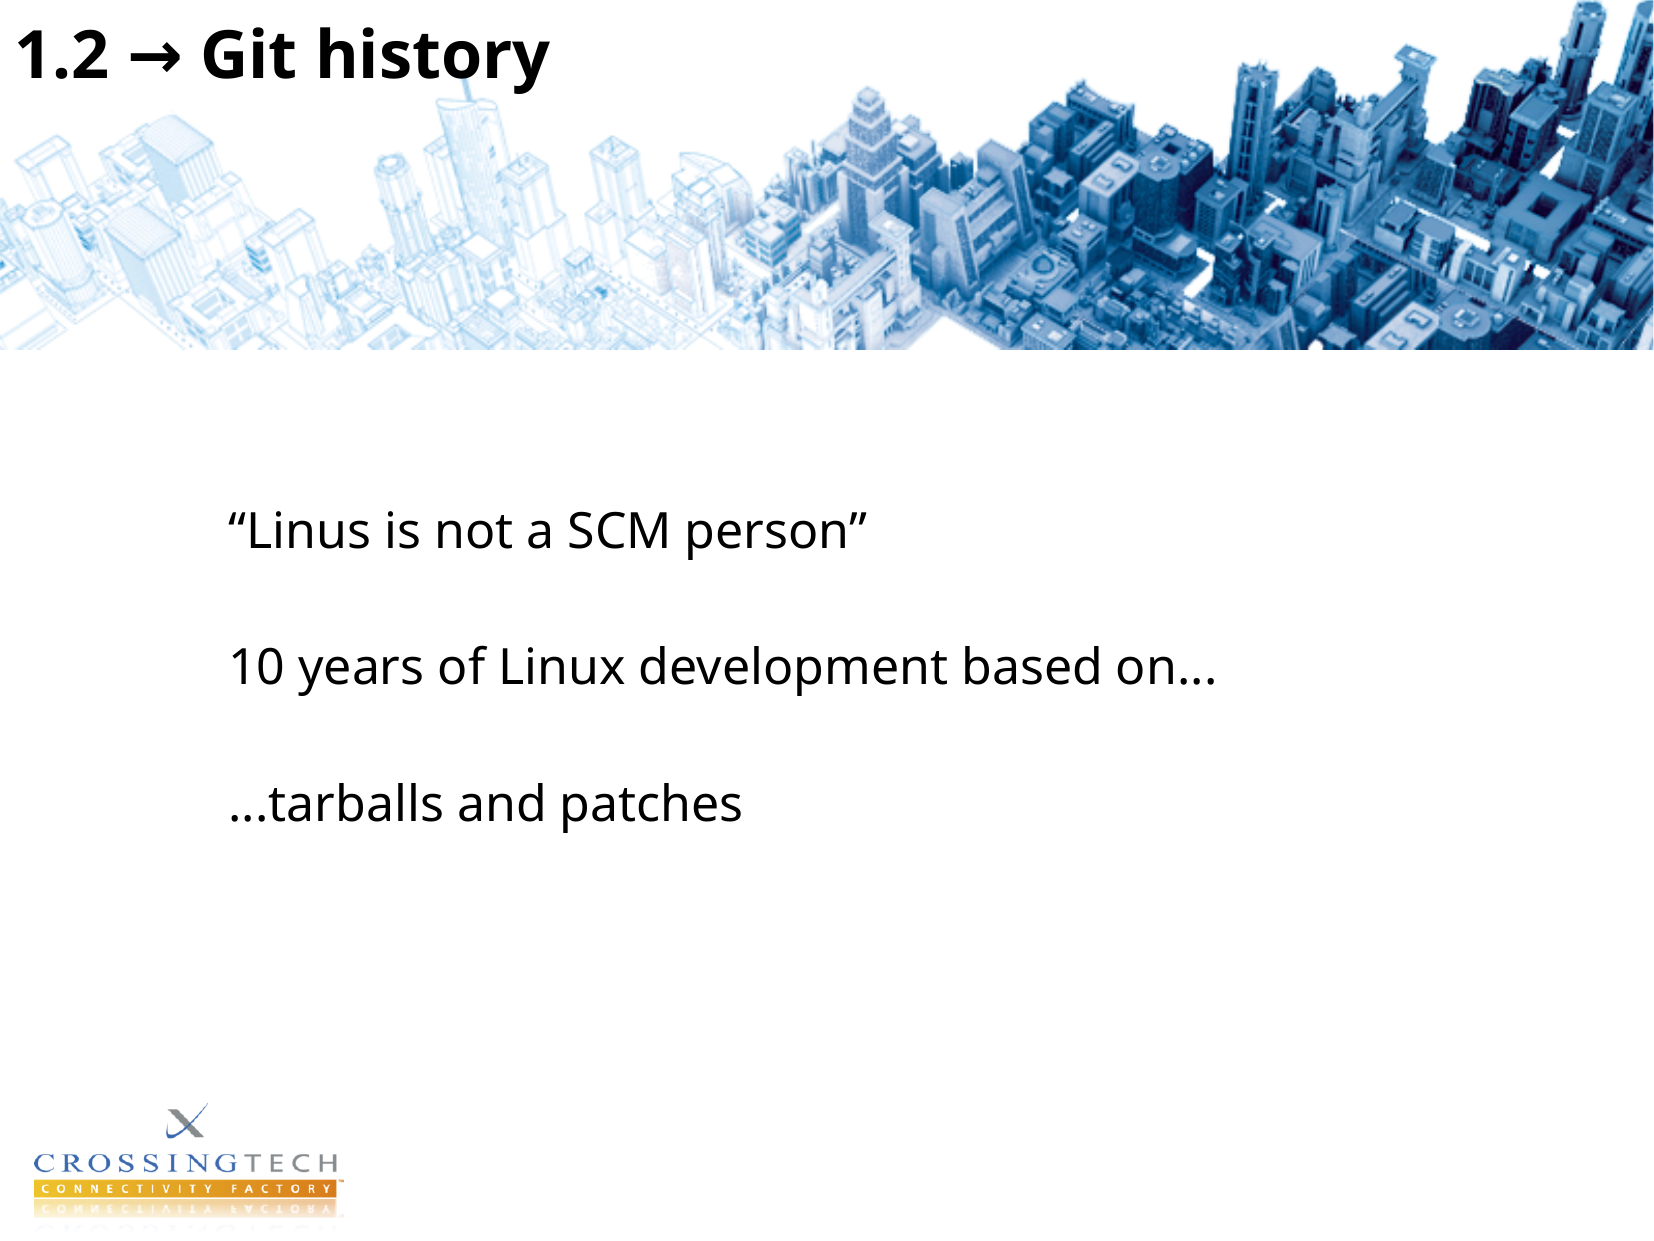

1.2 → Git history
“Linus is not a SCM person”
10 years of Linux development based on...
...tarballs and patches